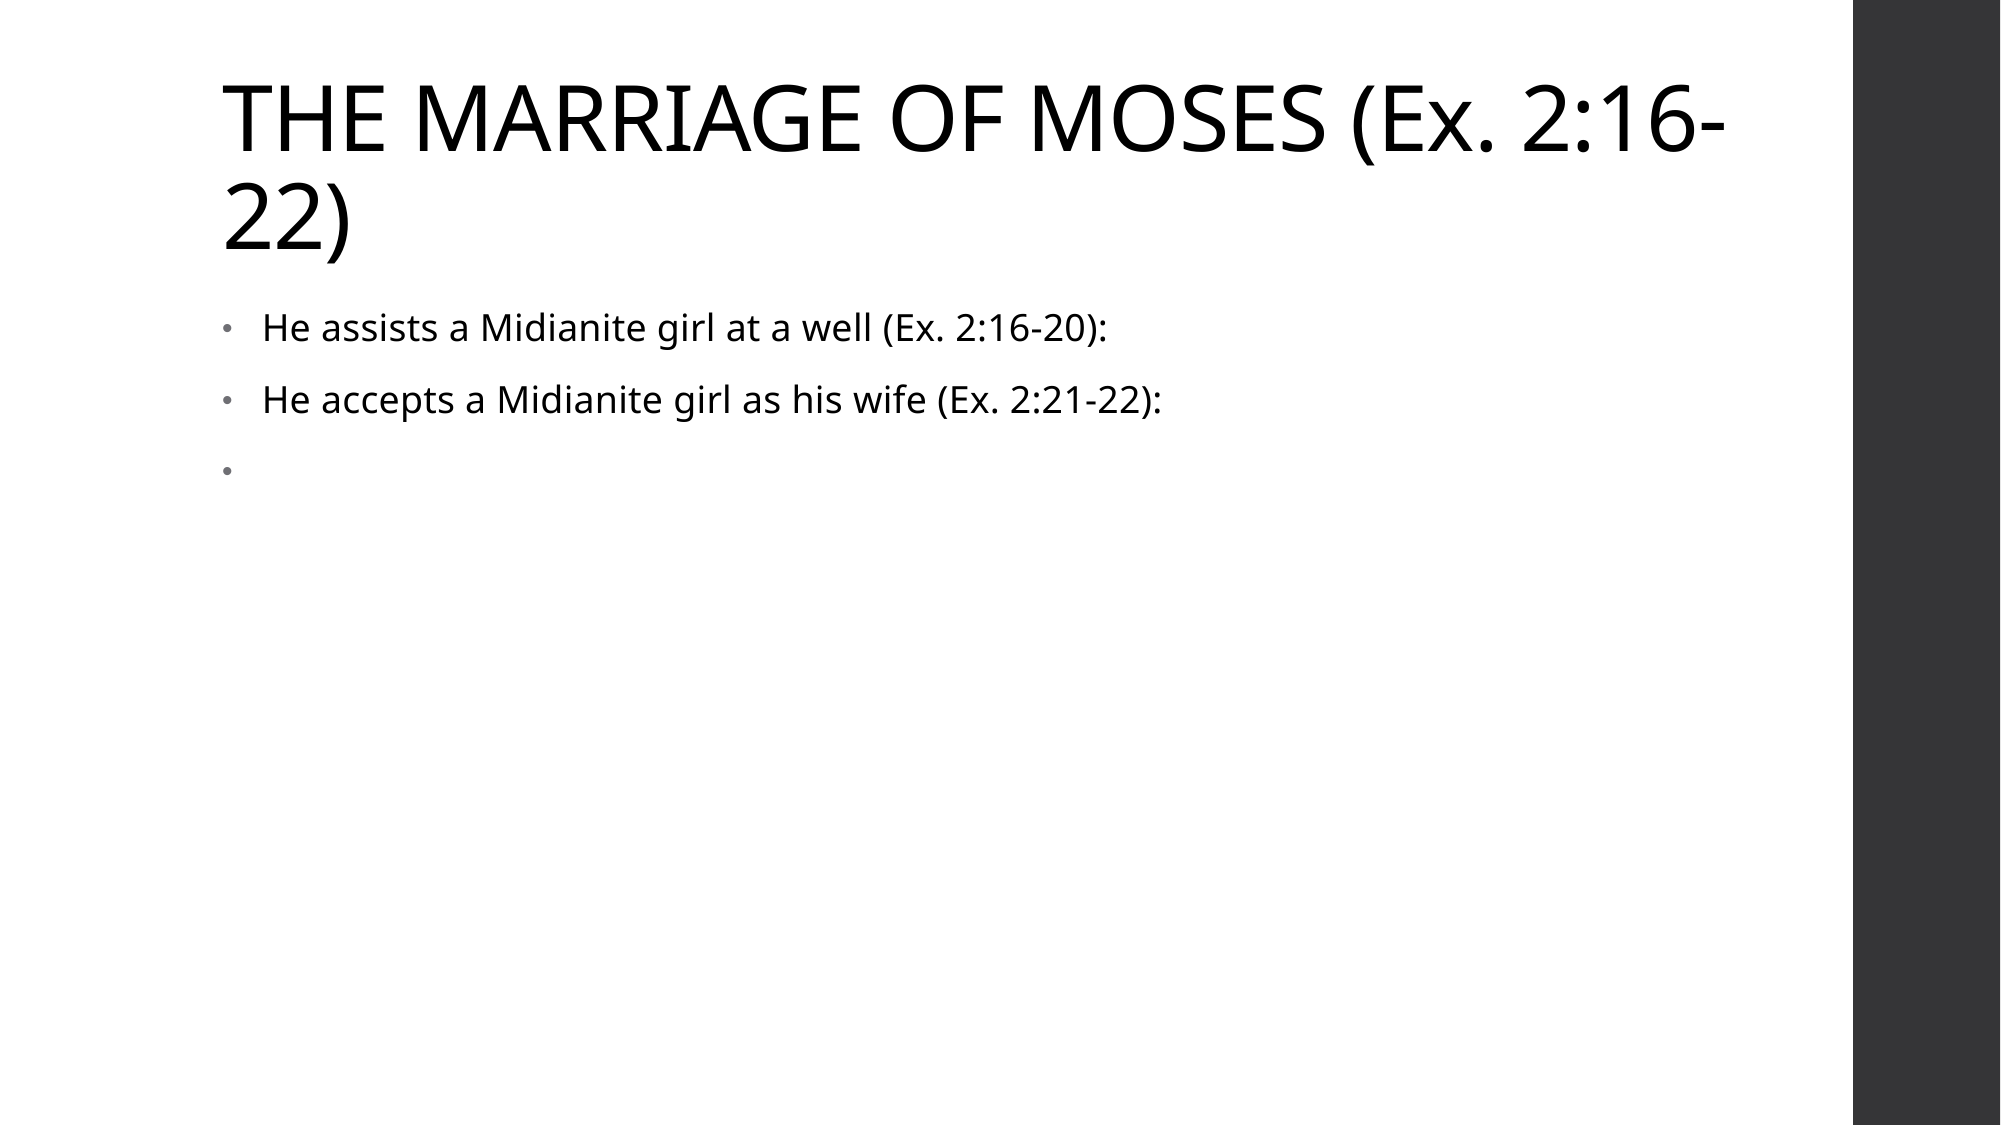

# THE MARRIAGE OF MOSES (Ex. 2:16-22)
 He assists a Midianite girl at a well (Ex. 2:16-20):
 He accepts a Midianite girl as his wife (Ex. 2:21-22):